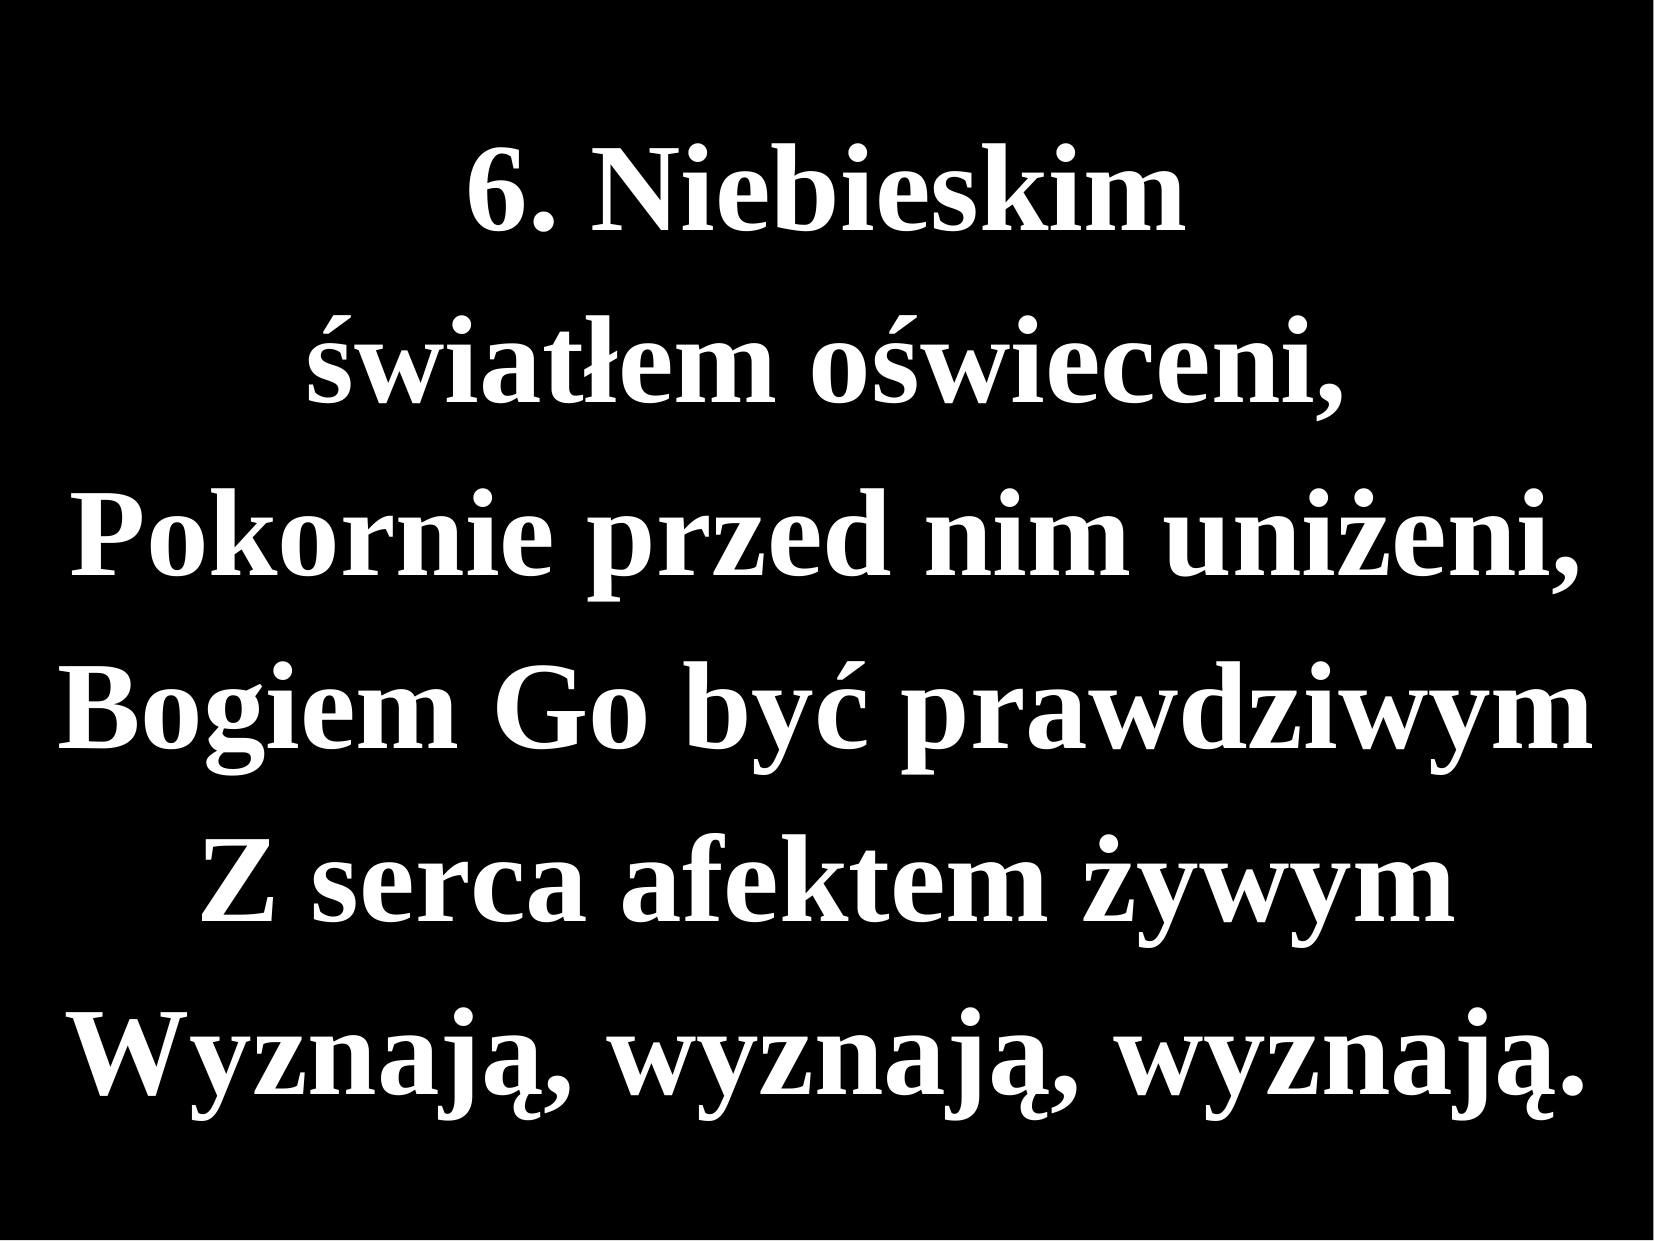

# 6. Niebieskim ppp światłem oświeceni, ppp Pokornie przed nim uniżeni, ppp Bogiem Go być prawdziwym ppp Z serca afektem żywym ppp Wyznają, wyznają, wyznają.